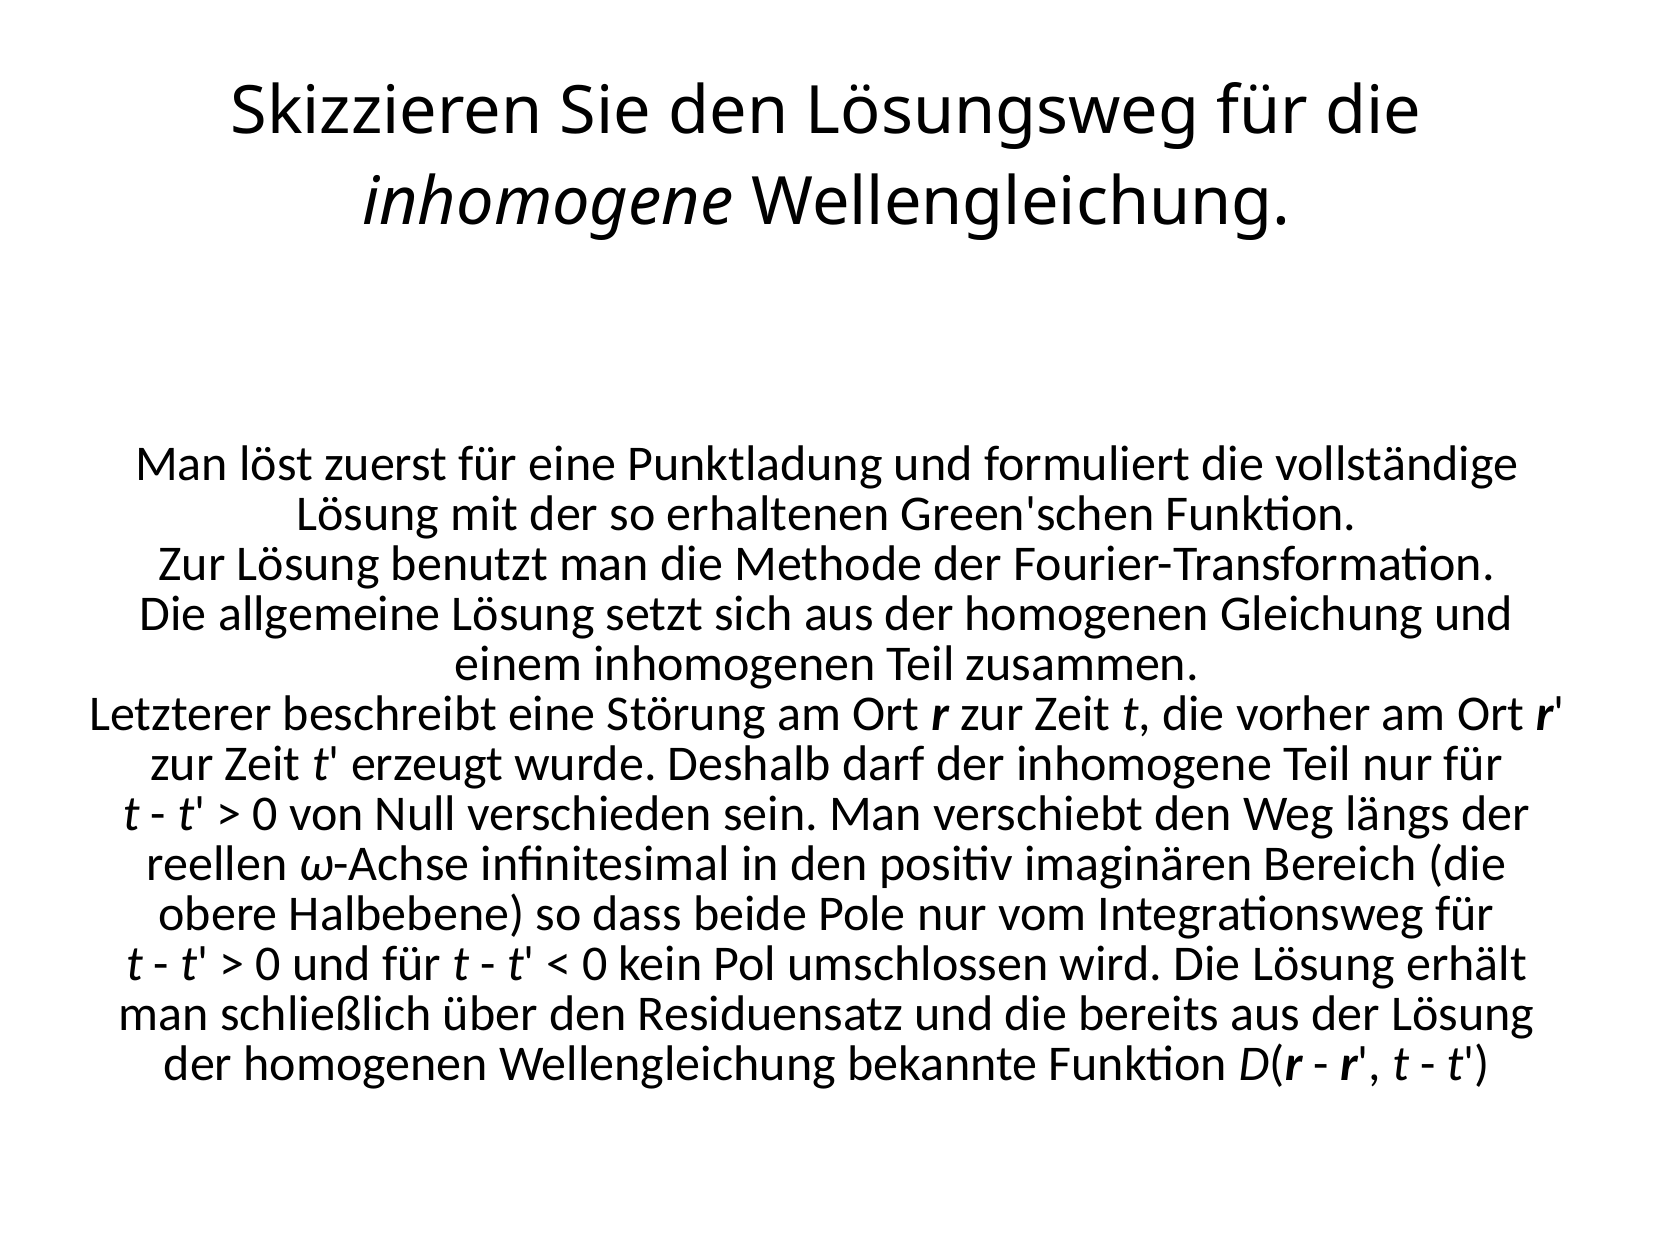

# Skizzieren Sie den Lösungsweg für die inhomogene Wellengleichung.
Man löst zuerst für eine Punktladung und formuliert die vollständige Lösung mit der so erhaltenen Green'schen Funktion.
Zur Lösung benutzt man die Methode der Fourier-Transformation.
Die allgemeine Lösung setzt sich aus der homogenen Gleichung und einem inhomogenen Teil zusammen.
Letzterer beschreibt eine Störung am Ort r zur Zeit t, die vorher am Ort r' zur Zeit t' erzeugt wurde. Deshalb darf der inhomogene Teil nur für t - t' > 0 von Null verschieden sein. Man verschiebt den Weg längs der reellen ω-Achse infinitesimal in den positiv imaginären Bereich (die obere Halbebene) so dass beide Pole nur vom Integrationsweg für t - t' > 0 und für t - t' < 0 kein Pol umschlossen wird. Die Lösung erhält man schließlich über den Residuensatz und die bereits aus der Lösung der homogenen Wellengleichung bekannte Funktion D(r - r', t - t')